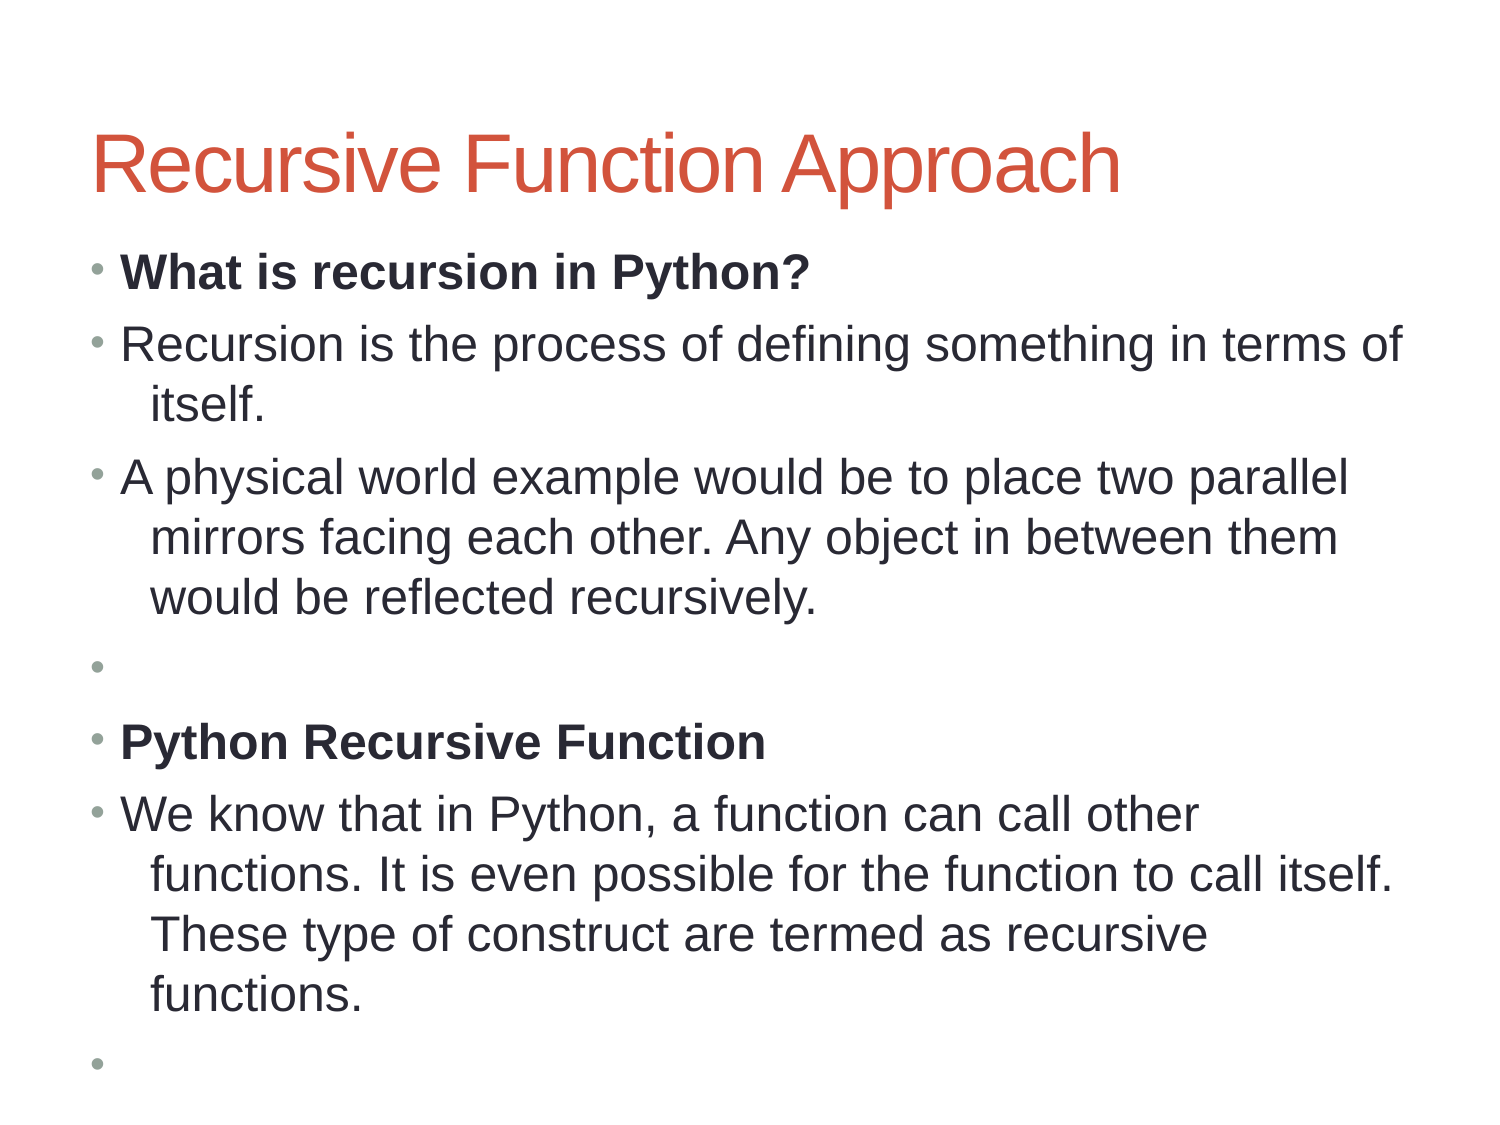

# Recursive Function Approach
What is recursion in Python?
Recursion is the process of defining something in terms of itself.
A physical world example would be to place two parallel mirrors facing each other. Any object in between them would be reflected recursively.
Python Recursive Function
We know that in Python, a function can call other functions. It is even possible for the function to call itself. These type of construct are termed as recursive functions.